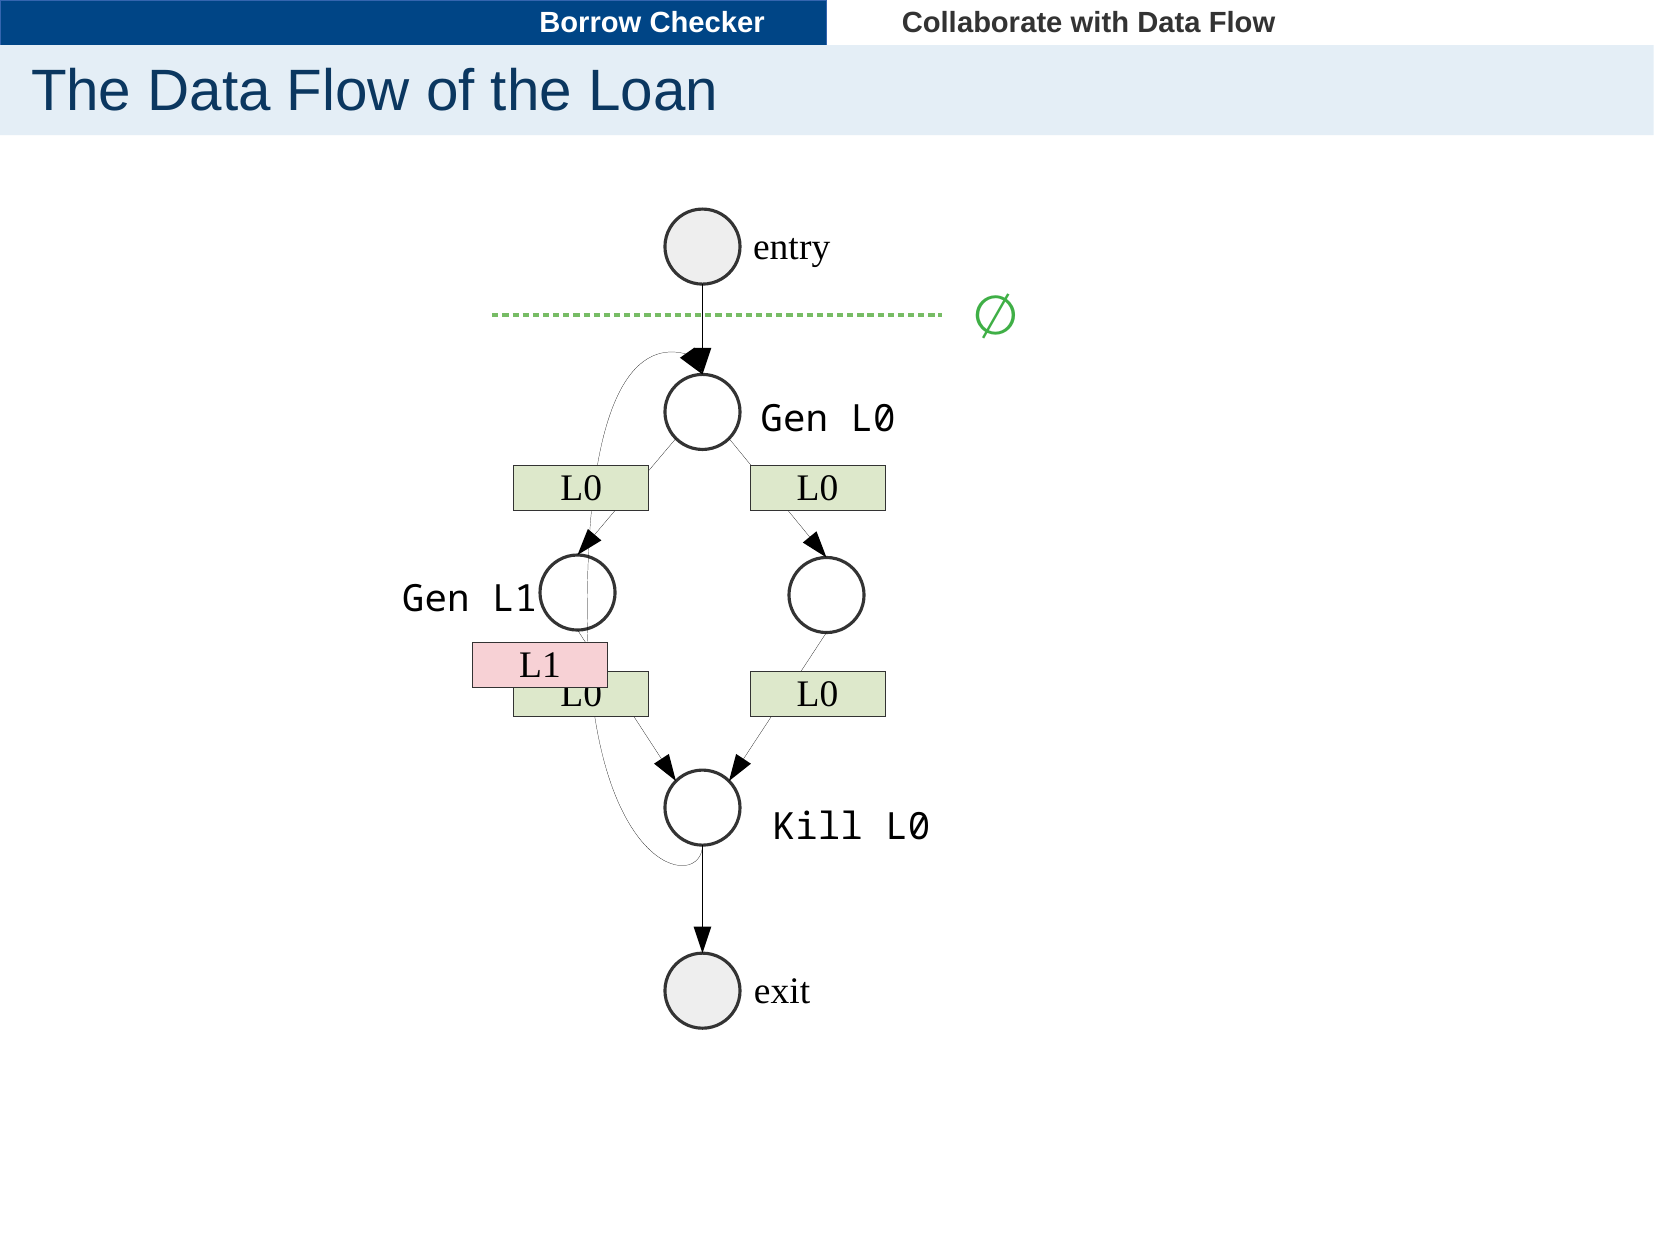

# Borrow Checker
	Collaborate with Data Flow
 The Data Flow of the Loan
		 entry
∅
Gen L0
L0
L0
Gen L1
L1
L0
L0
Kill L0
		 exit
31